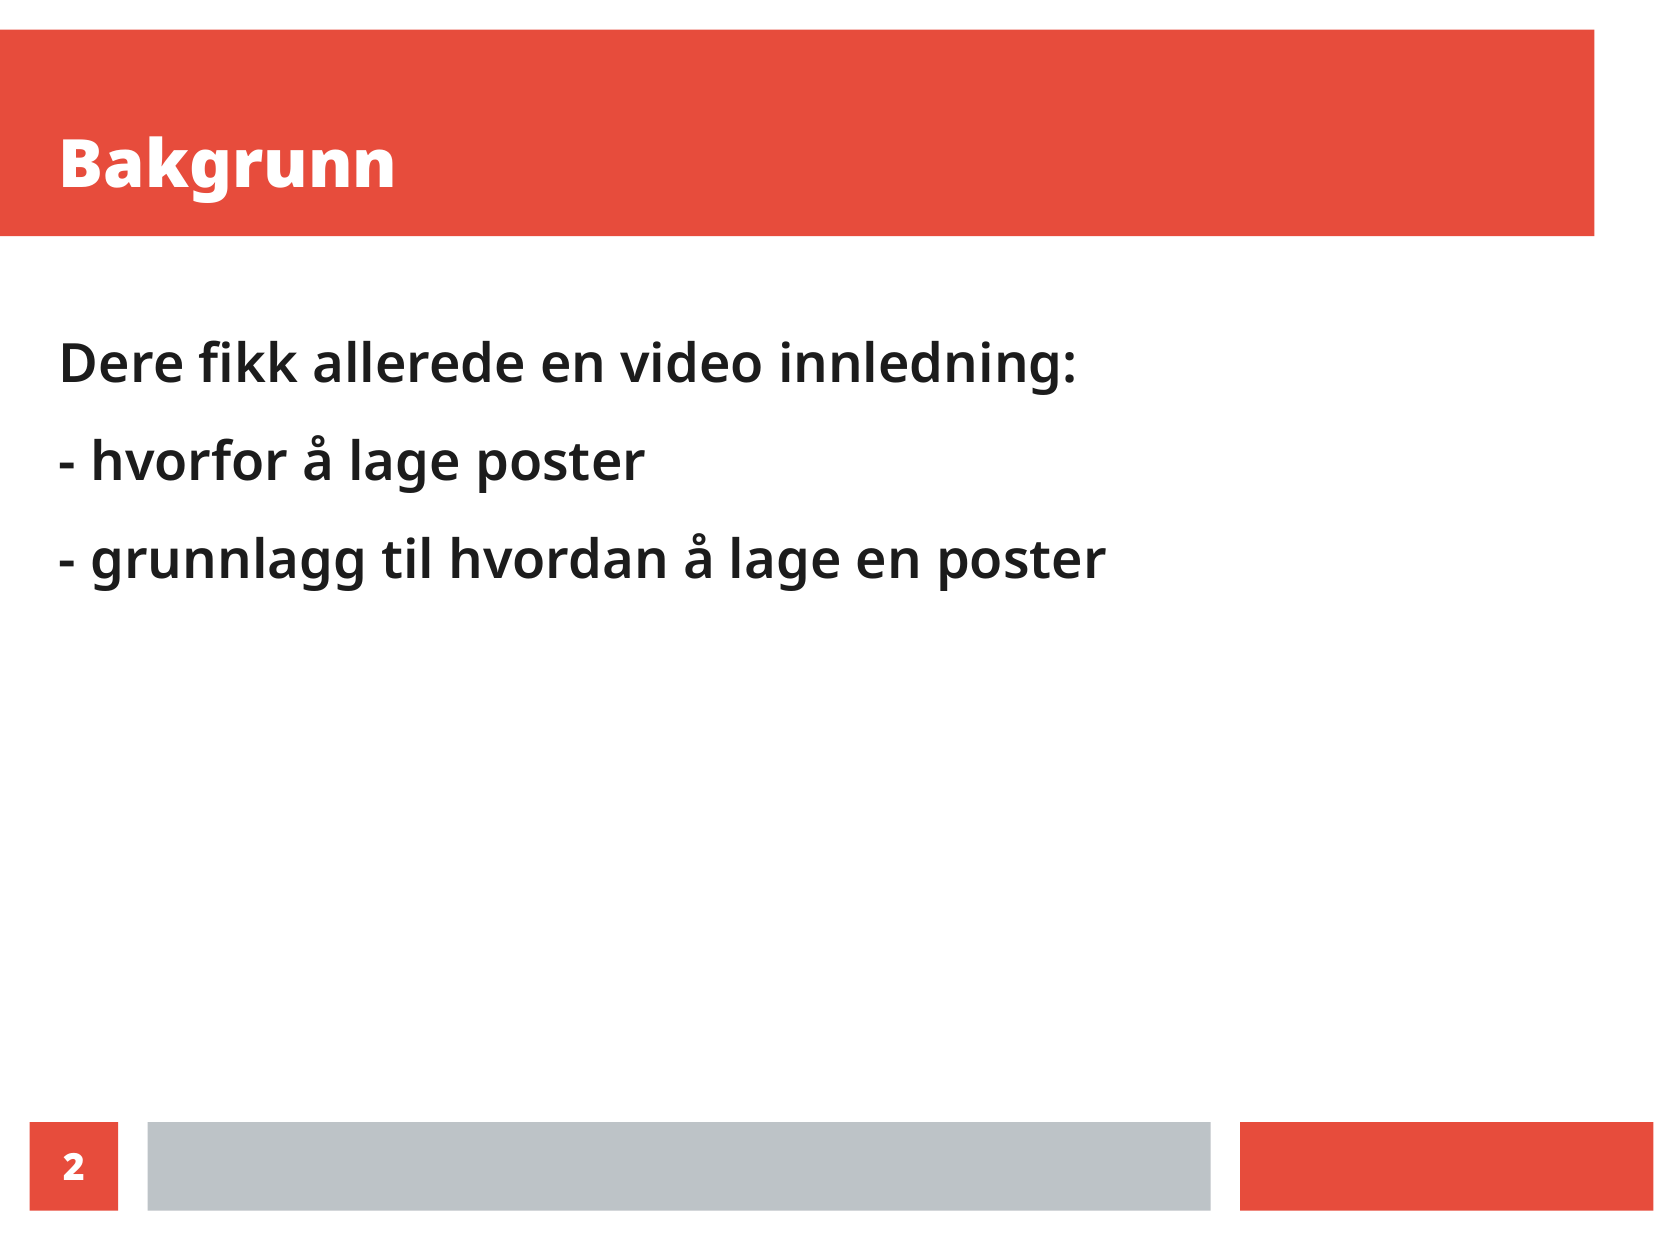

# Bakgrunn
Dere fikk allerede en video innledning:
- hvorfor å lage poster
- grunnlagg til hvordan å lage en poster
2